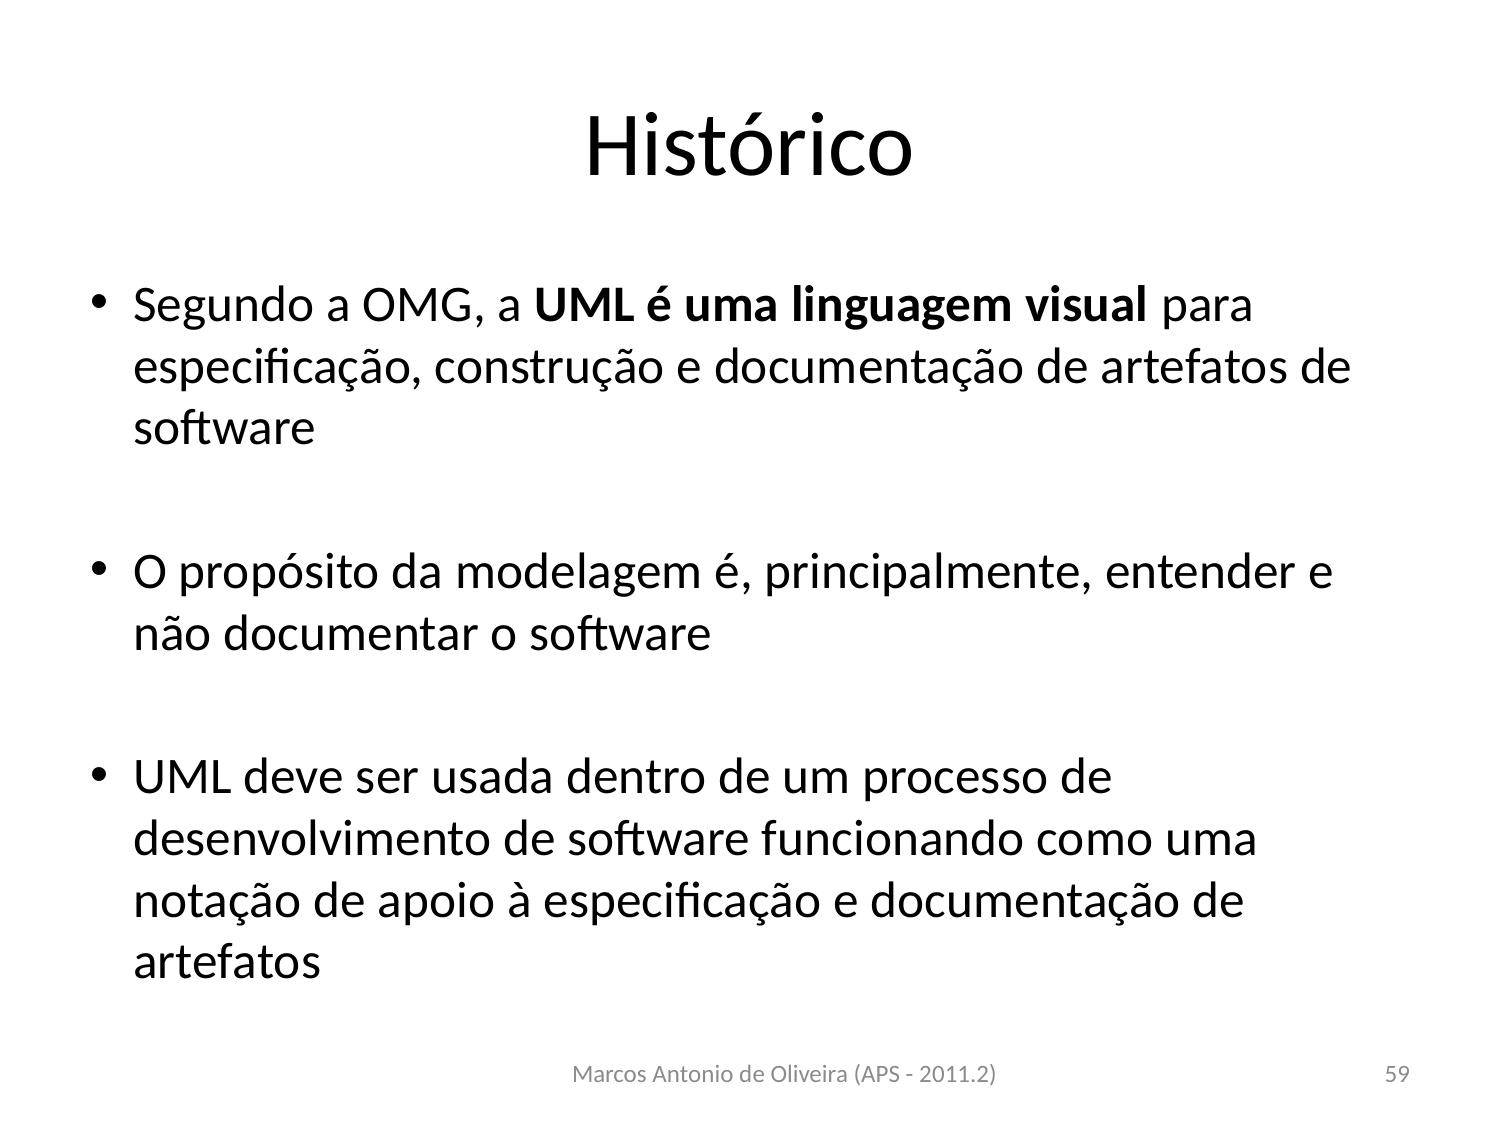

# Histórico
Segundo a OMG, a UML é uma linguagem visual para especificação, construção e documentação de artefatos de software
O propósito da modelagem é, principalmente, entender e não documentar o software
UML deve ser usada dentro de um processo de desenvolvimento de software funcionando como uma notação de apoio à especificação e documentação de artefatos
Marcos Antonio de Oliveira (APS - 2011.2)